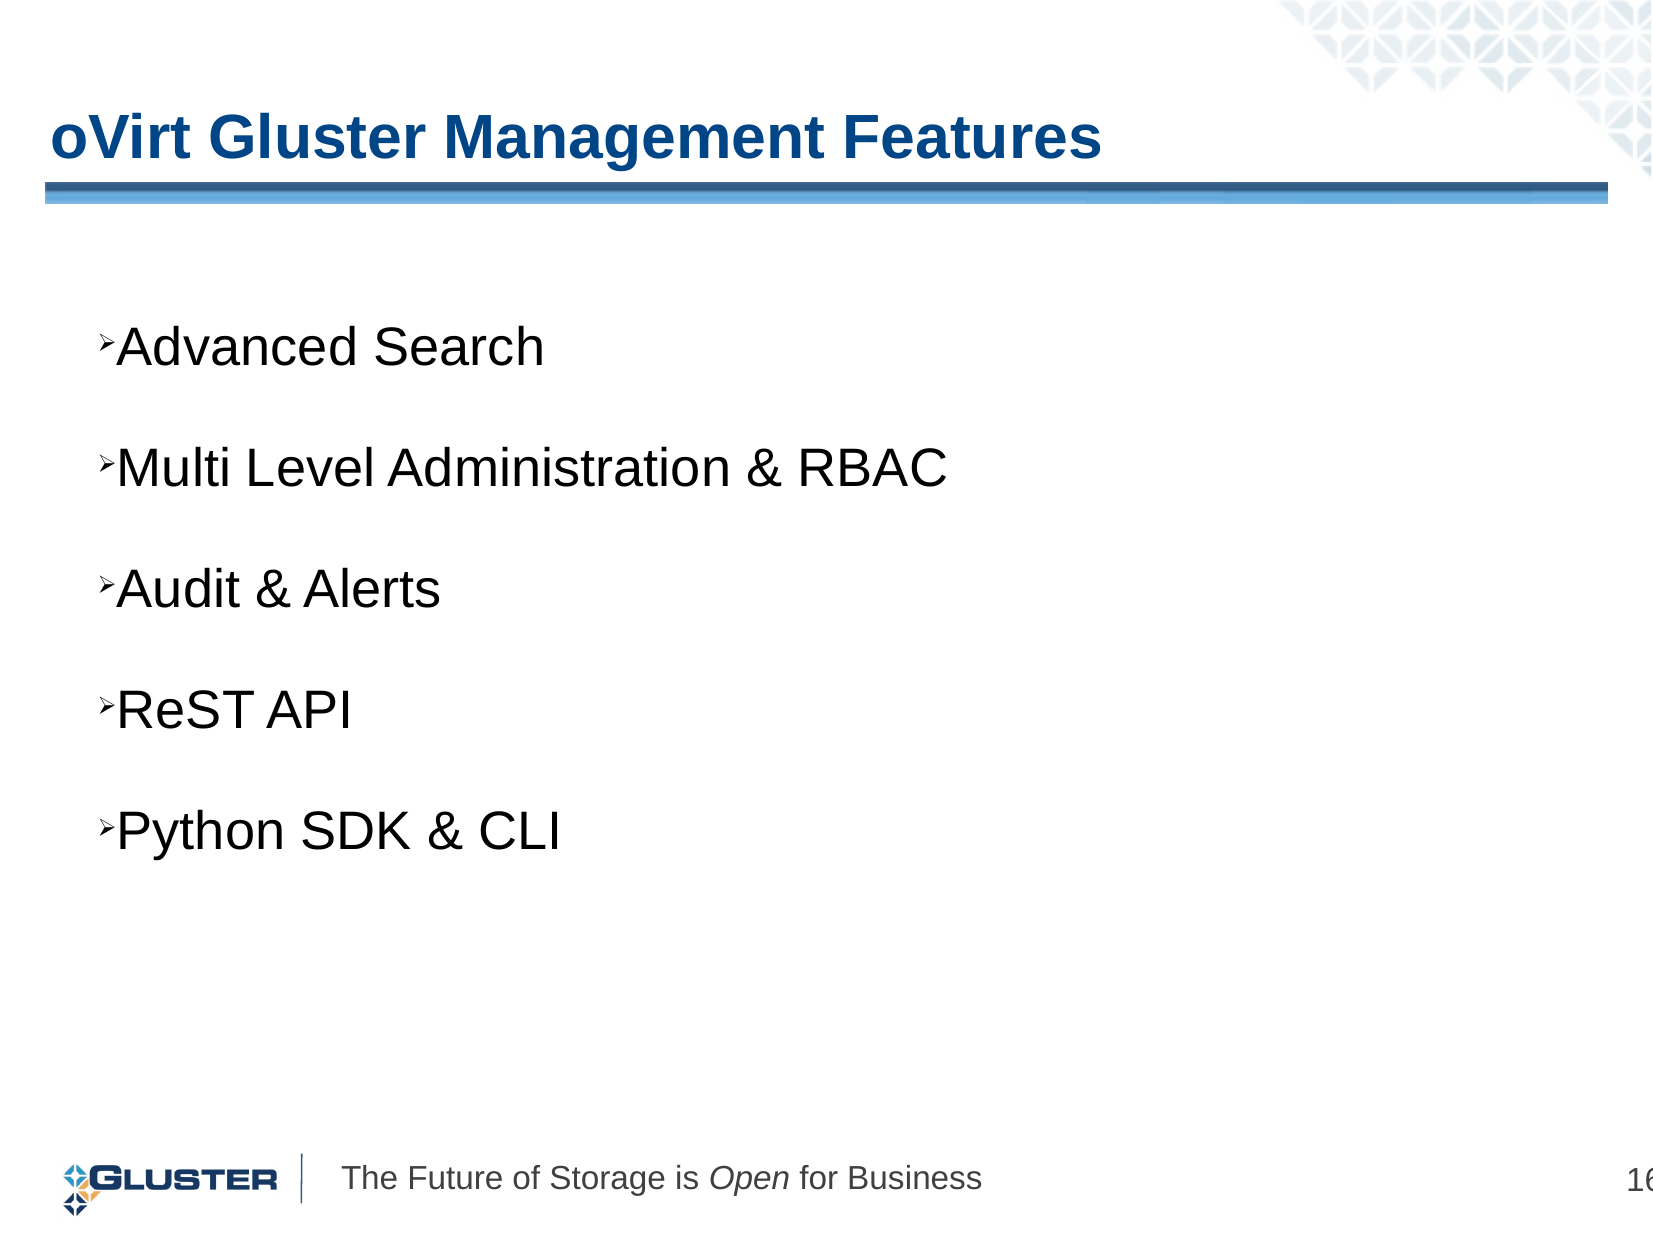

oVirt Gluster Management Features
Advanced Search
Multi Level Administration & RBAC
Audit & Alerts
ReST API
Python SDK & CLI